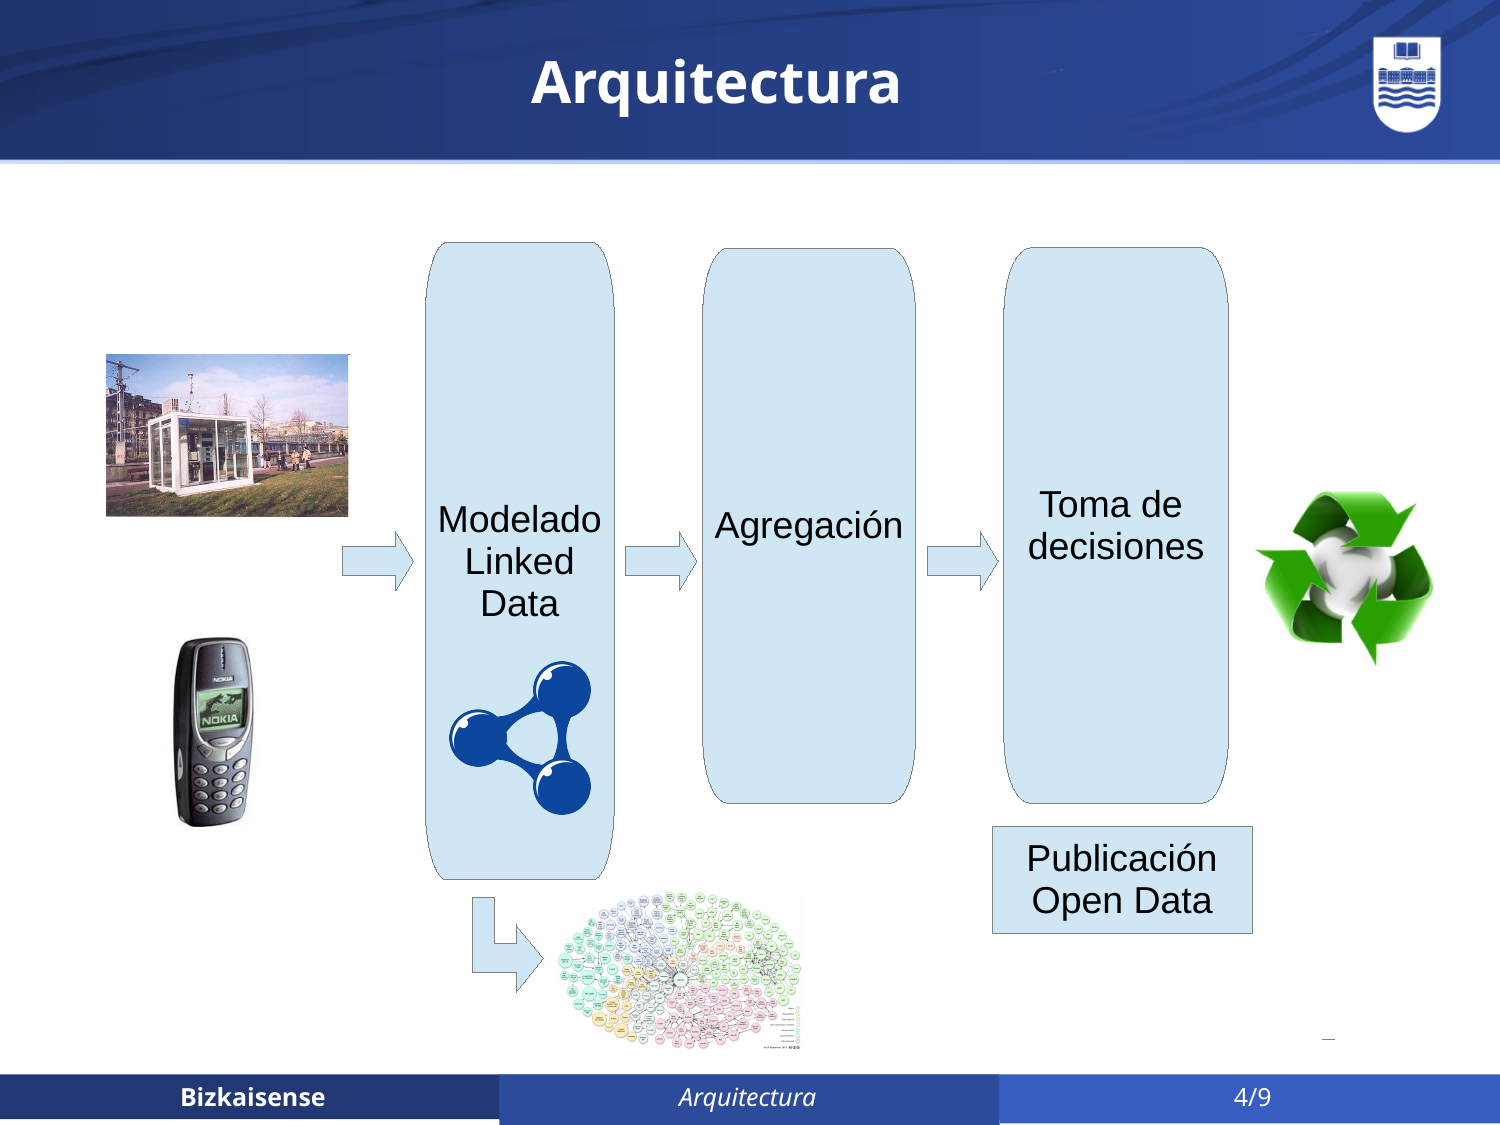

# Arquitectura
Modelado
Linked
Data
Toma de
decisiones
Agregación
Publicación
Open Data
Arquitectura